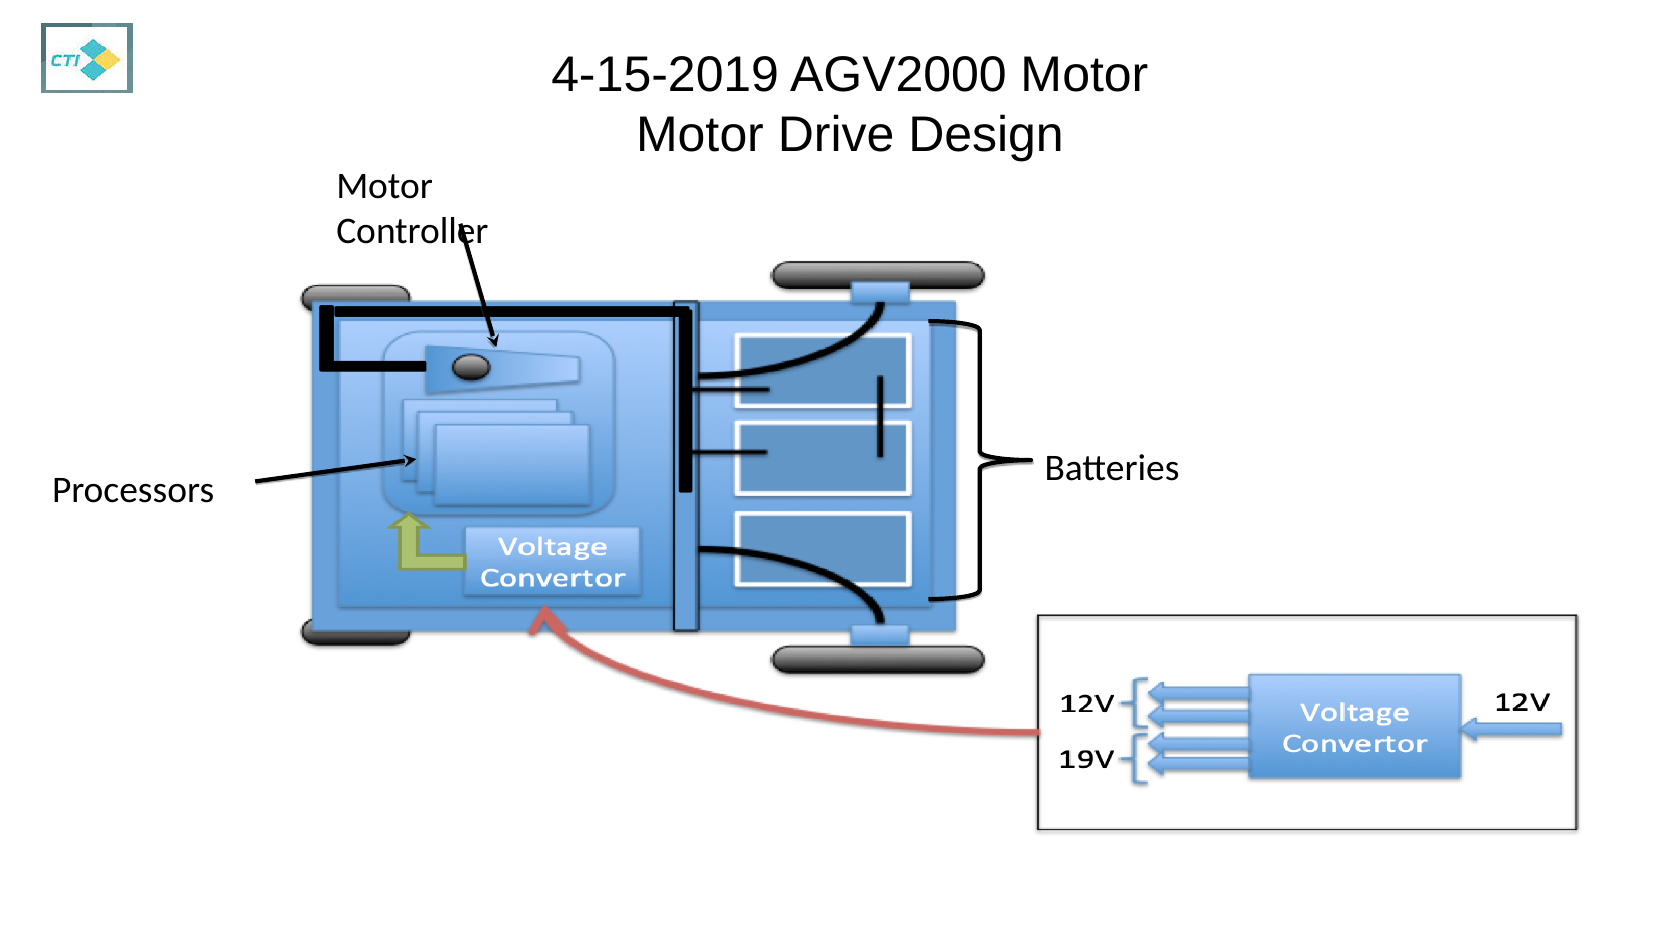

4-15-2019 AGV2000 Motor
Motor Drive Design
Motor Controller
Batteries
Processors